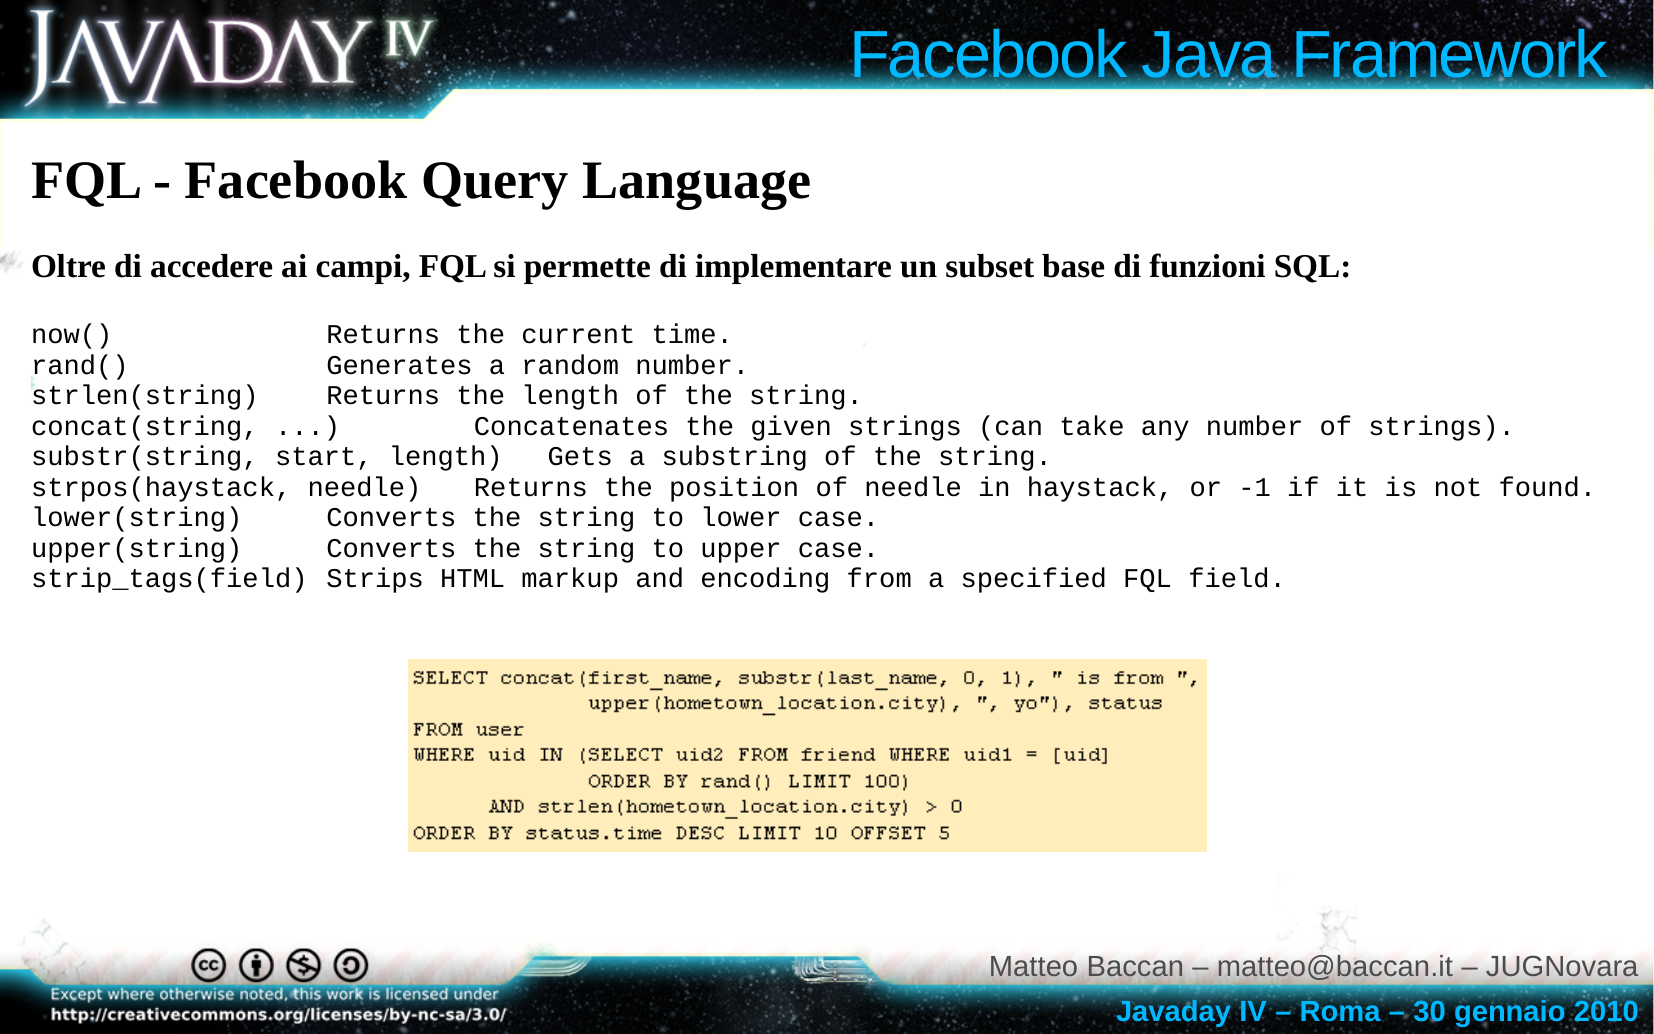

# Facebook Java Framework
FQL - Facebook Query Language
Oltre di accedere ai campi, FQL si permette di implementare un subset base di funzioni SQL:
now() 			Returns the current time.
rand() 			Generates a random number.
strlen(string) 	Returns the length of the string.
concat(string, ...) 		Concatenates the given strings (can take any number of strings).
substr(string, start, length) 	Gets a substring of the string.
strpos(haystack, needle) 	Returns the position of needle in haystack, or -1 if it is not found.
lower(string) 	Converts the string to lower case.
upper(string) 	Converts the string to upper case.
strip_tags(field) 	Strips HTML markup and encoding from a specified FQL field.